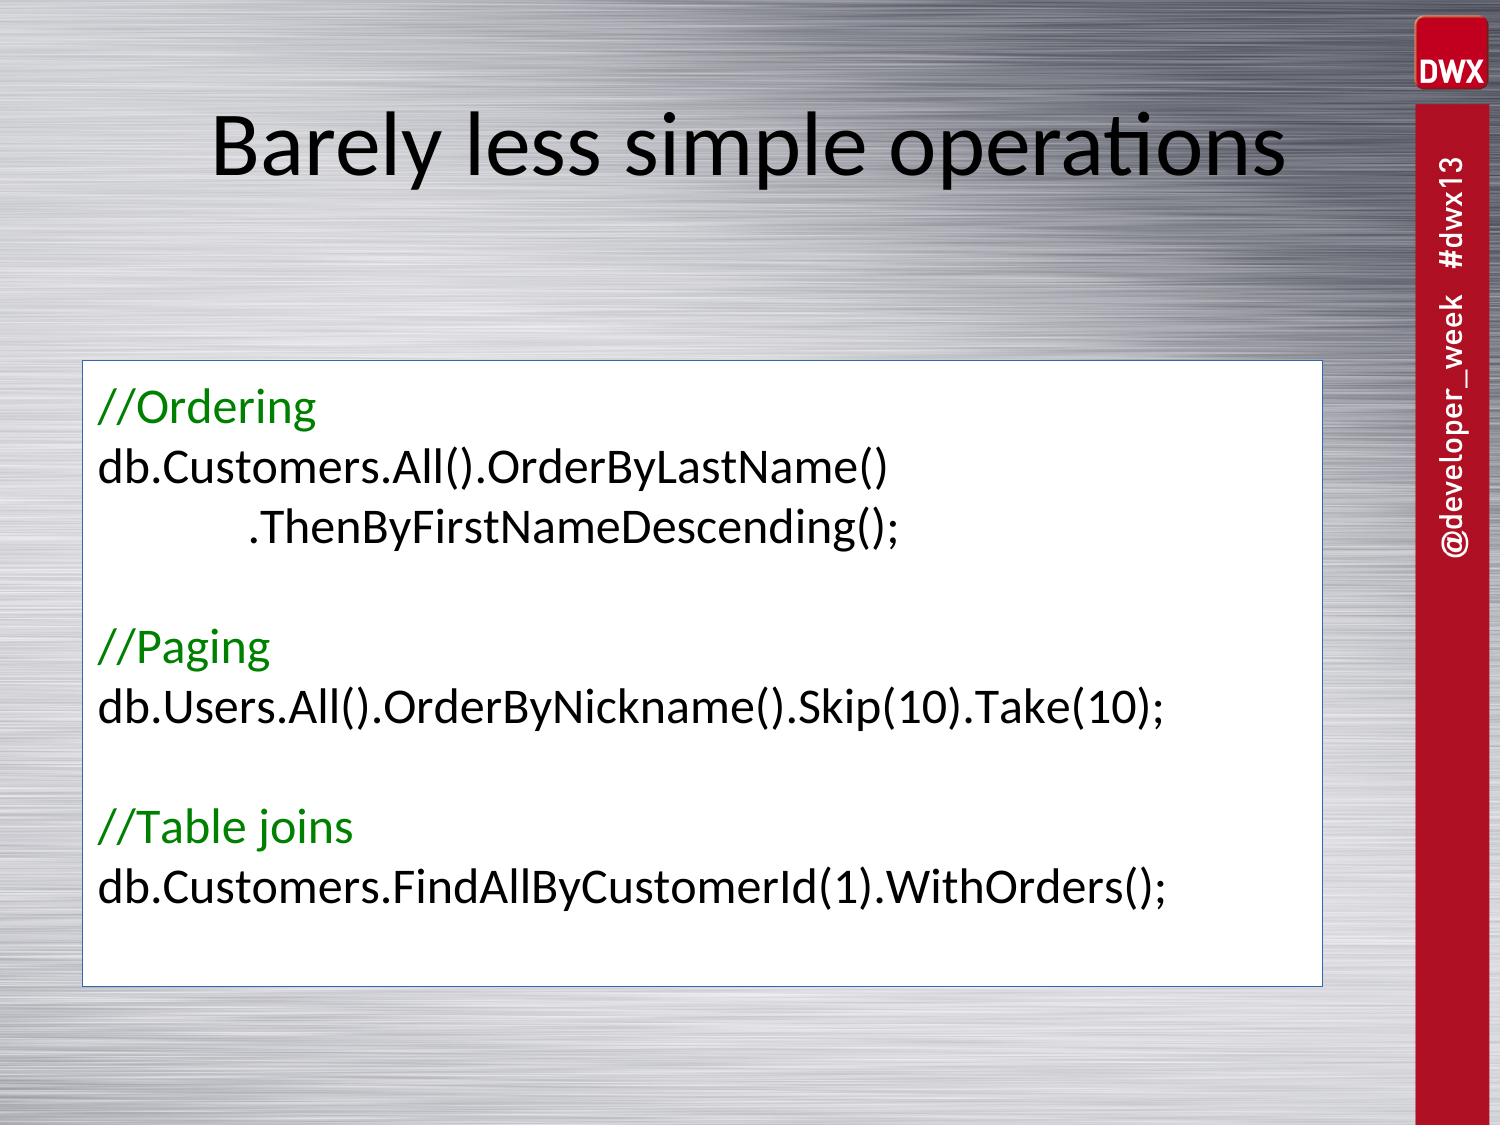

# Barely less simple operations
//Ordering
db.Customers.All().OrderByLastName()
	.ThenByFirstNameDescending();
//Paging
db.Users.All().OrderByNickname().Skip(10).Take(10);
//Table joins
db.Customers.FindAllByCustomerId(1).WithOrders();